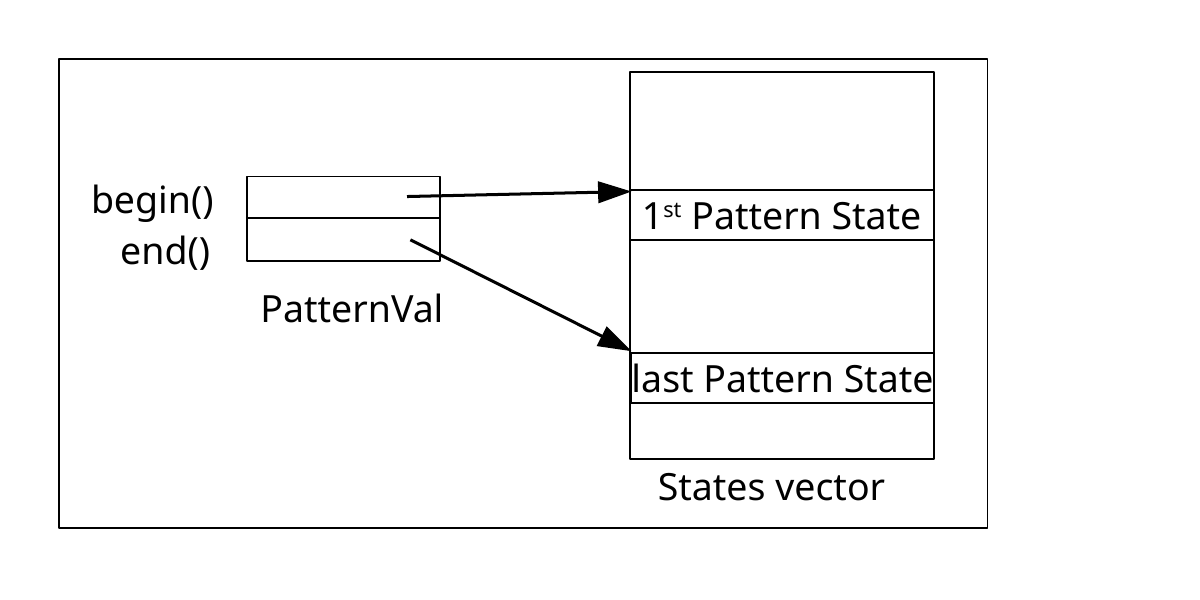

begin()
 end()
1st Pattern State
PatternVal
last Pattern State
States vector